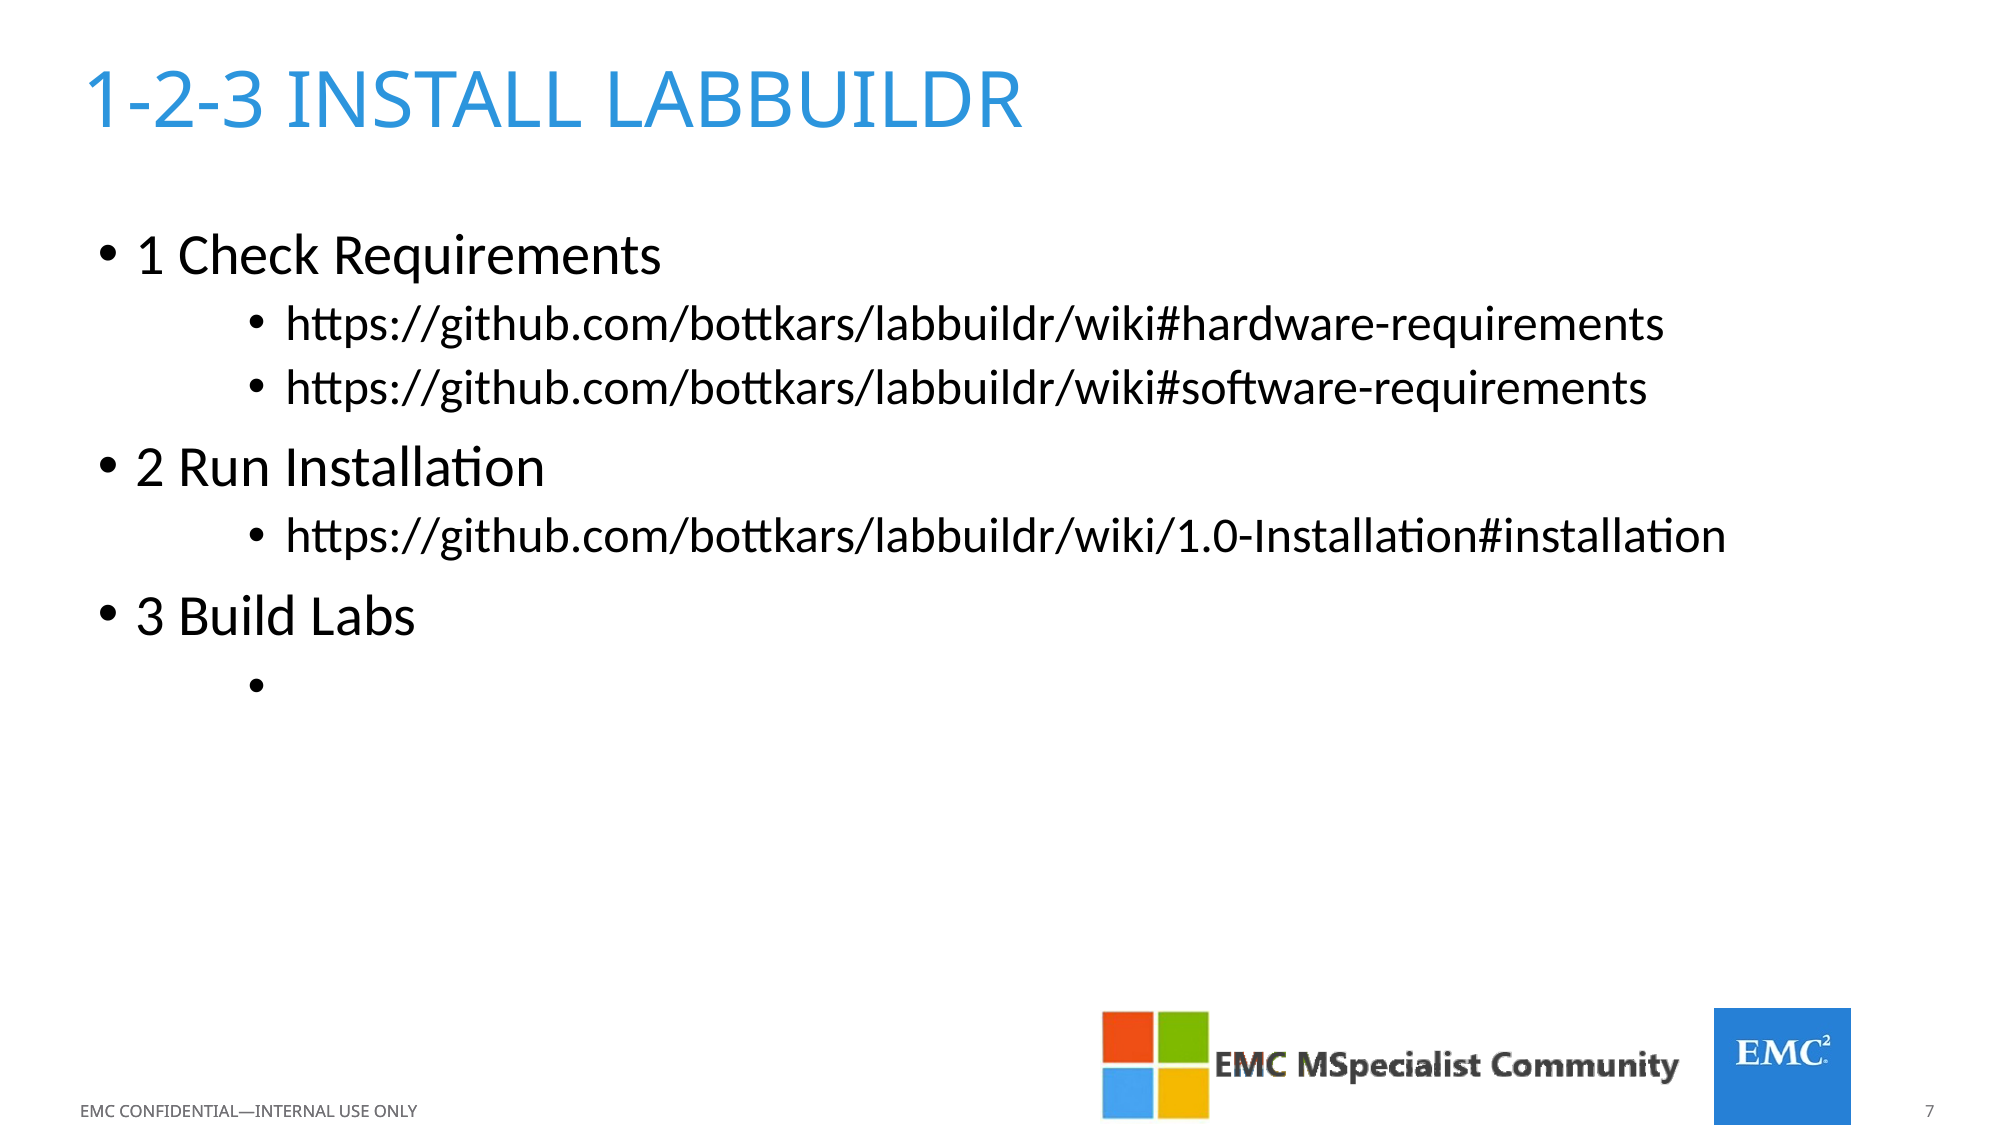

1-2-3 Install labbuildr
# 1 Check Requirements
https://github.com/bottkars/labbuildr/wiki#hardware-requirements
https://github.com/bottkars/labbuildr/wiki#software-requirements
2 Run Installation
https://github.com/bottkars/labbuildr/wiki/1.0-Installation#installation
3 Build Labs